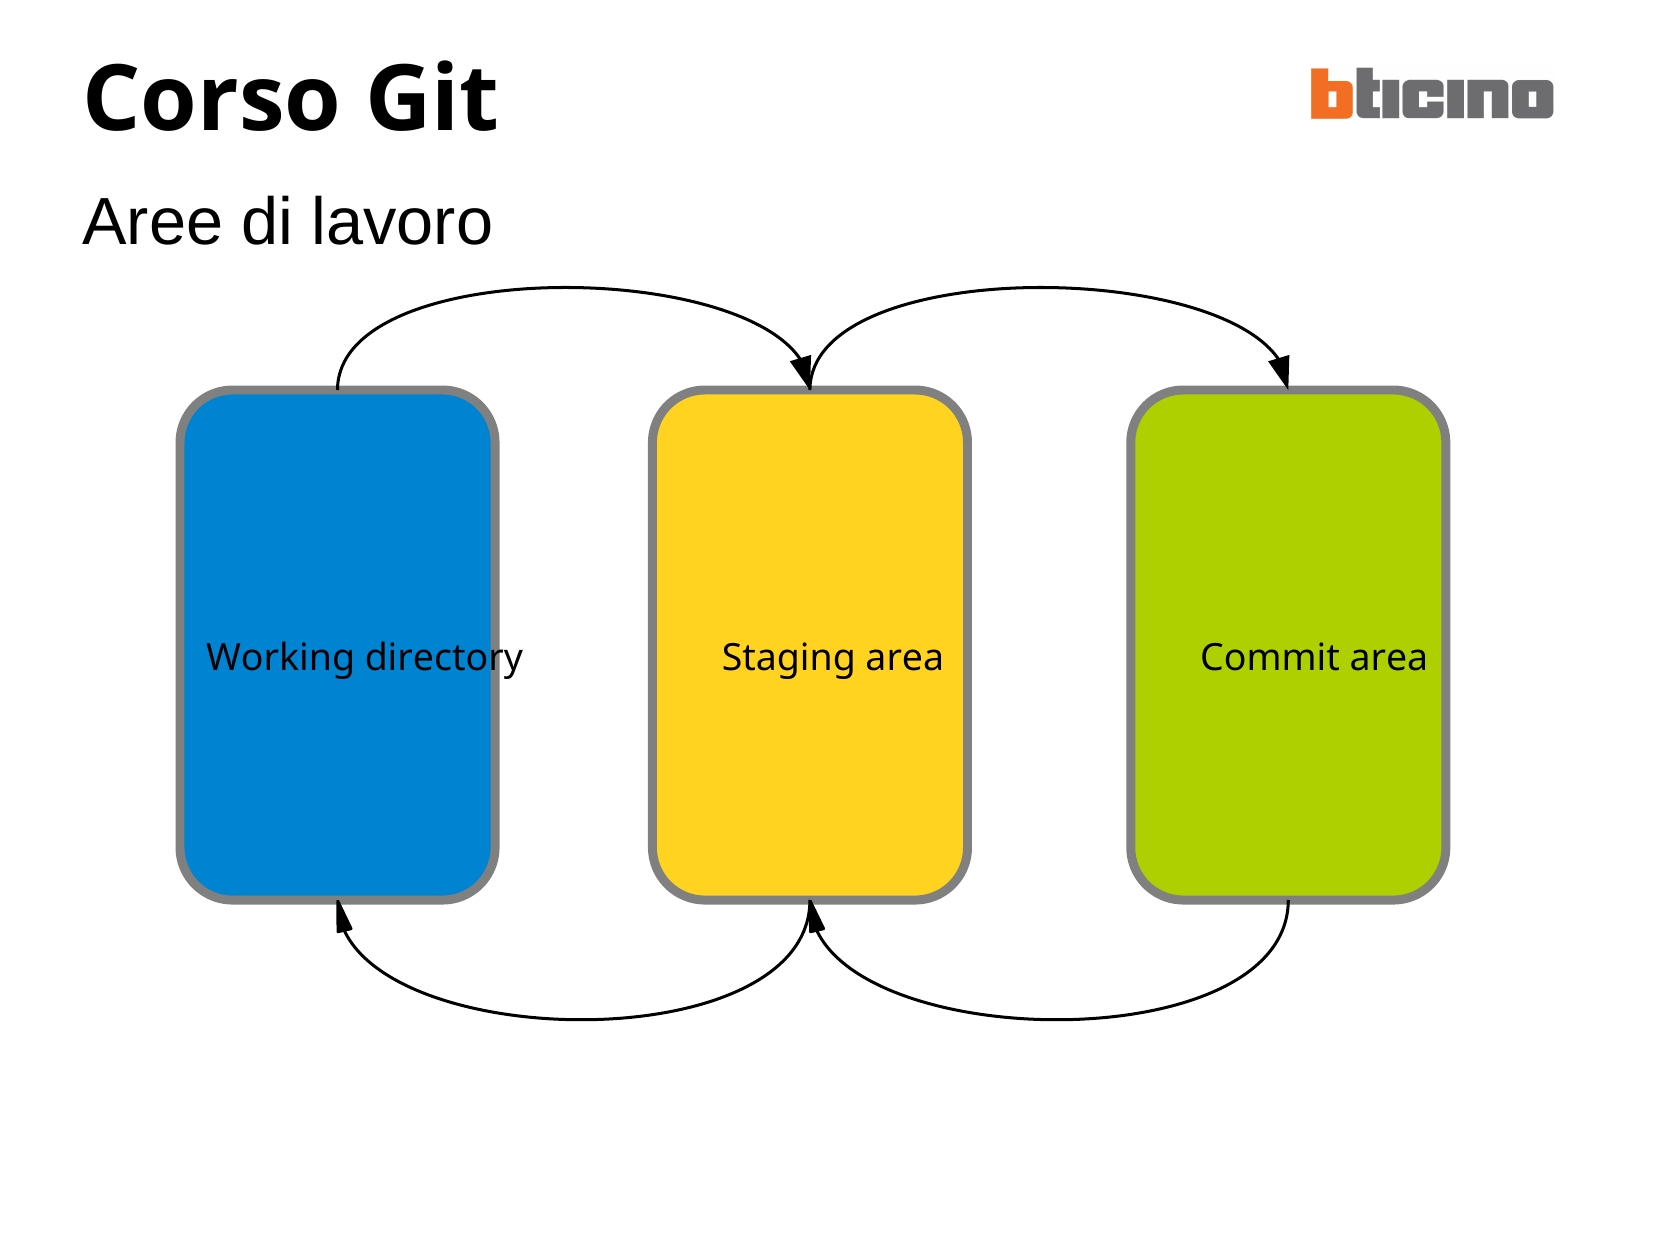

# Corso Git
Aree di lavoro
Working directory
Staging area
Commit area